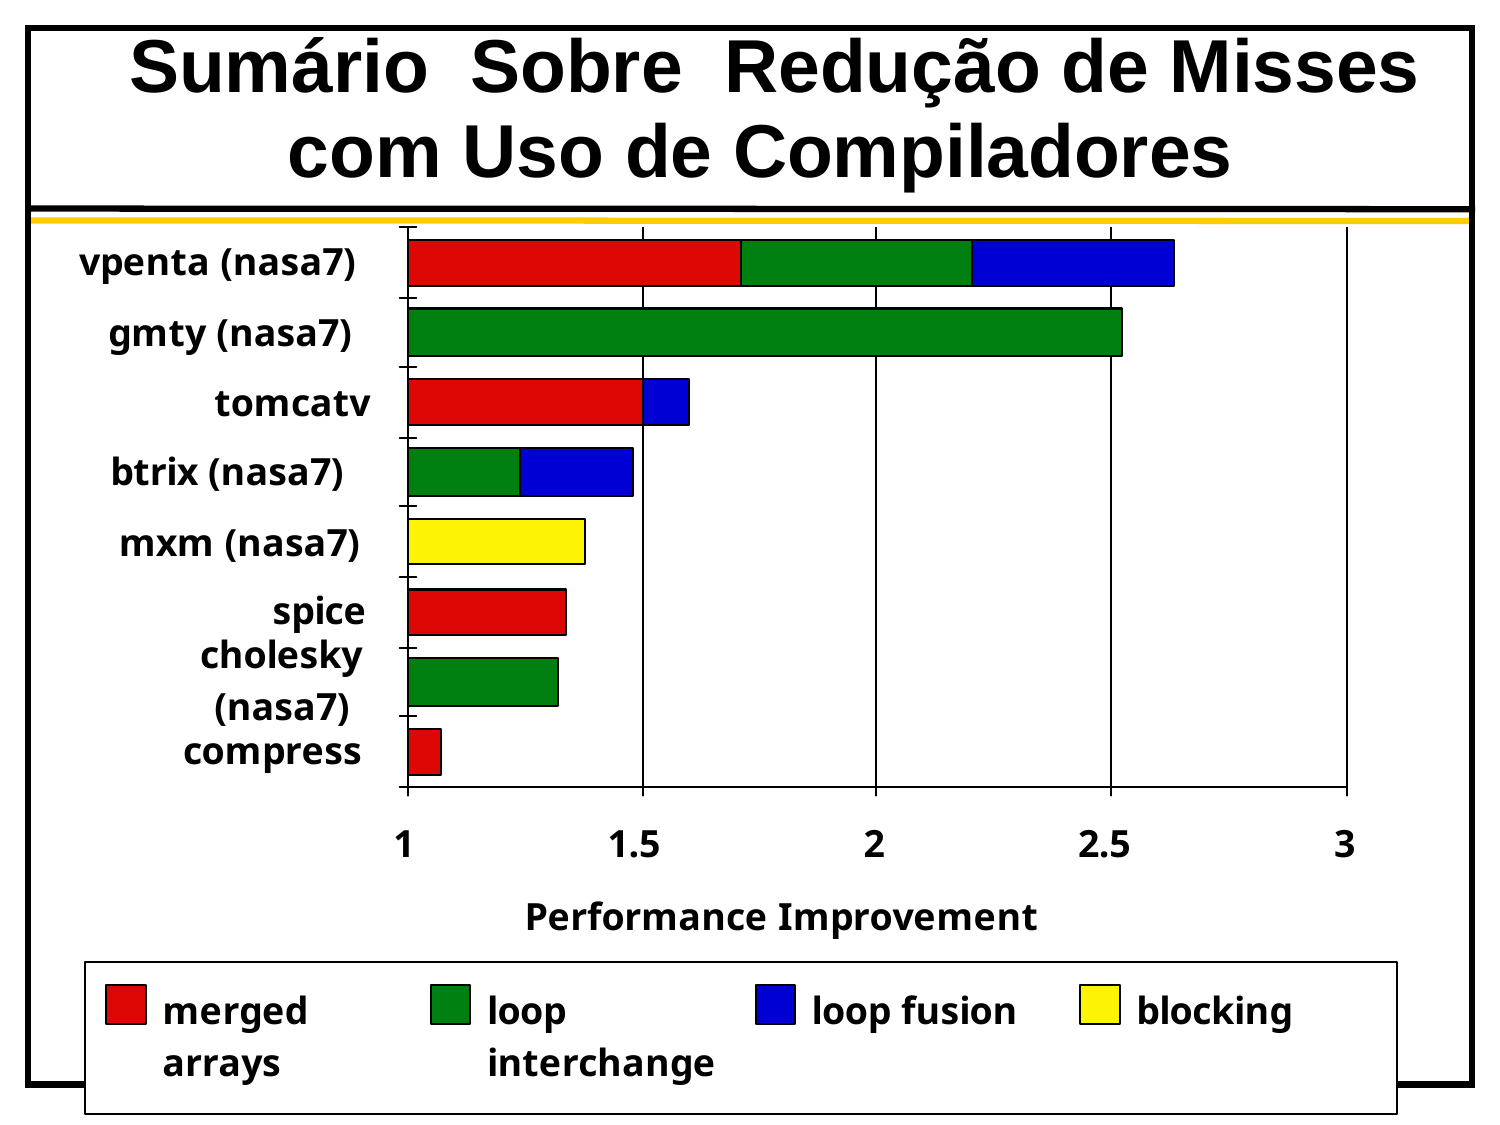

# Sumário Sobre Redução de Misses com Uso de Compiladores